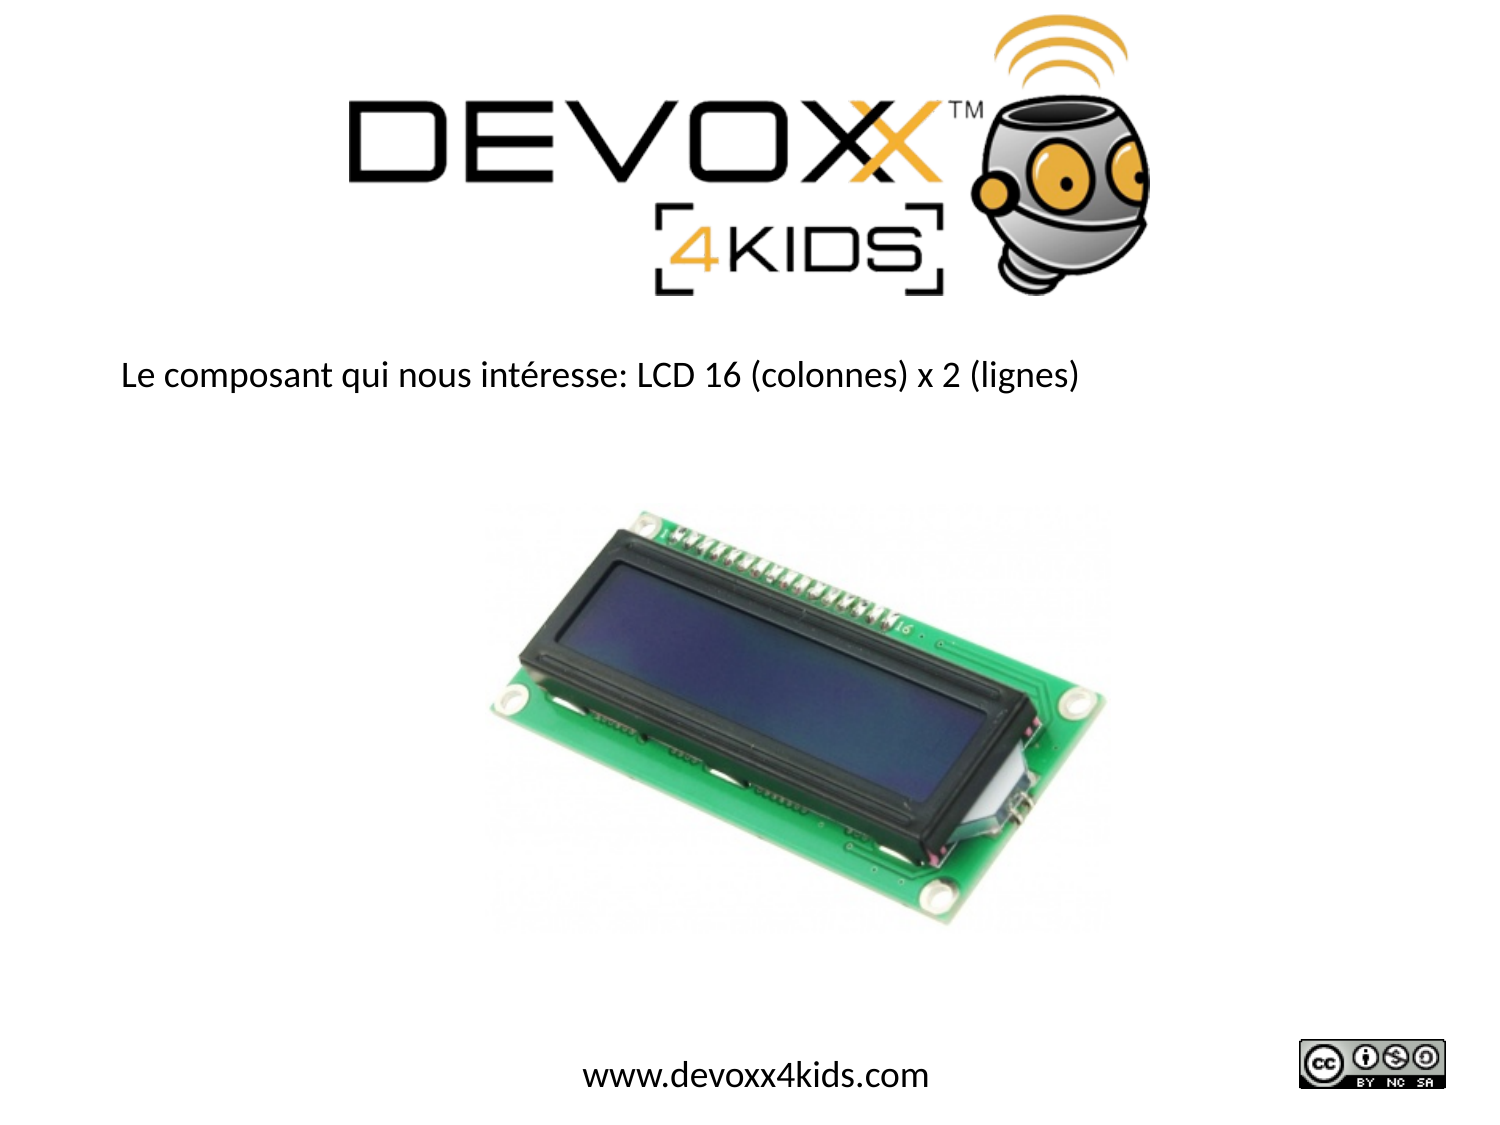

# Le composant qui nous intéresse: LCD 16 (colonnes) x 2 (lignes)